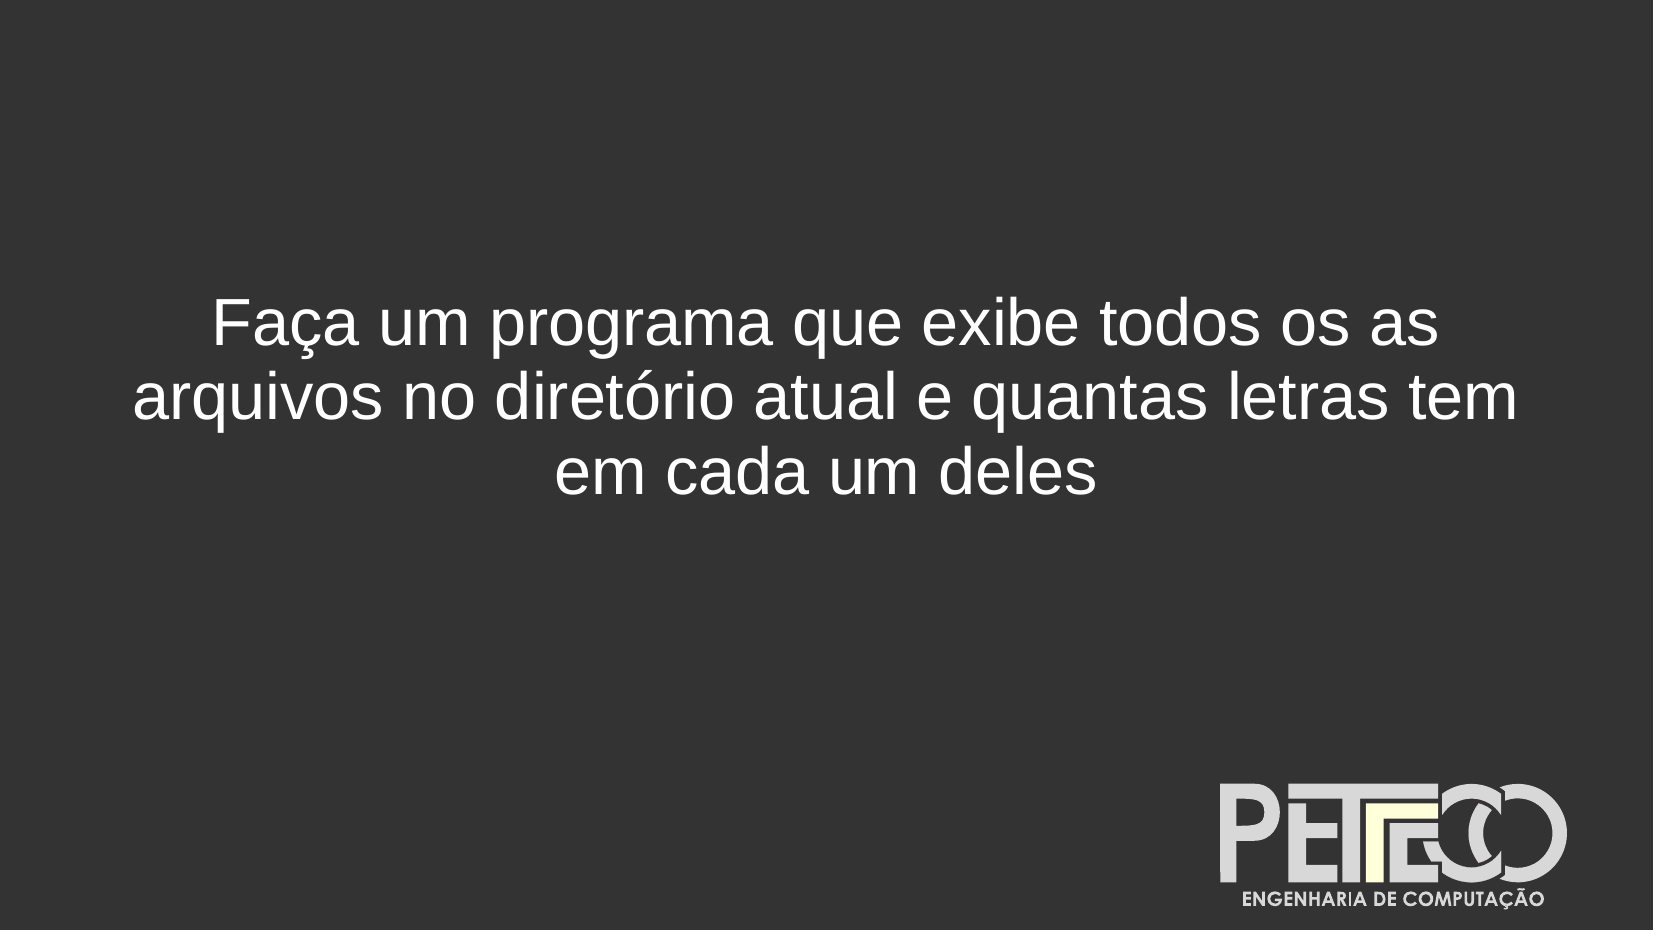

# Faça um programa que exibe todos os as arquivos no diretório atual e quantas letras tem em cada um deles